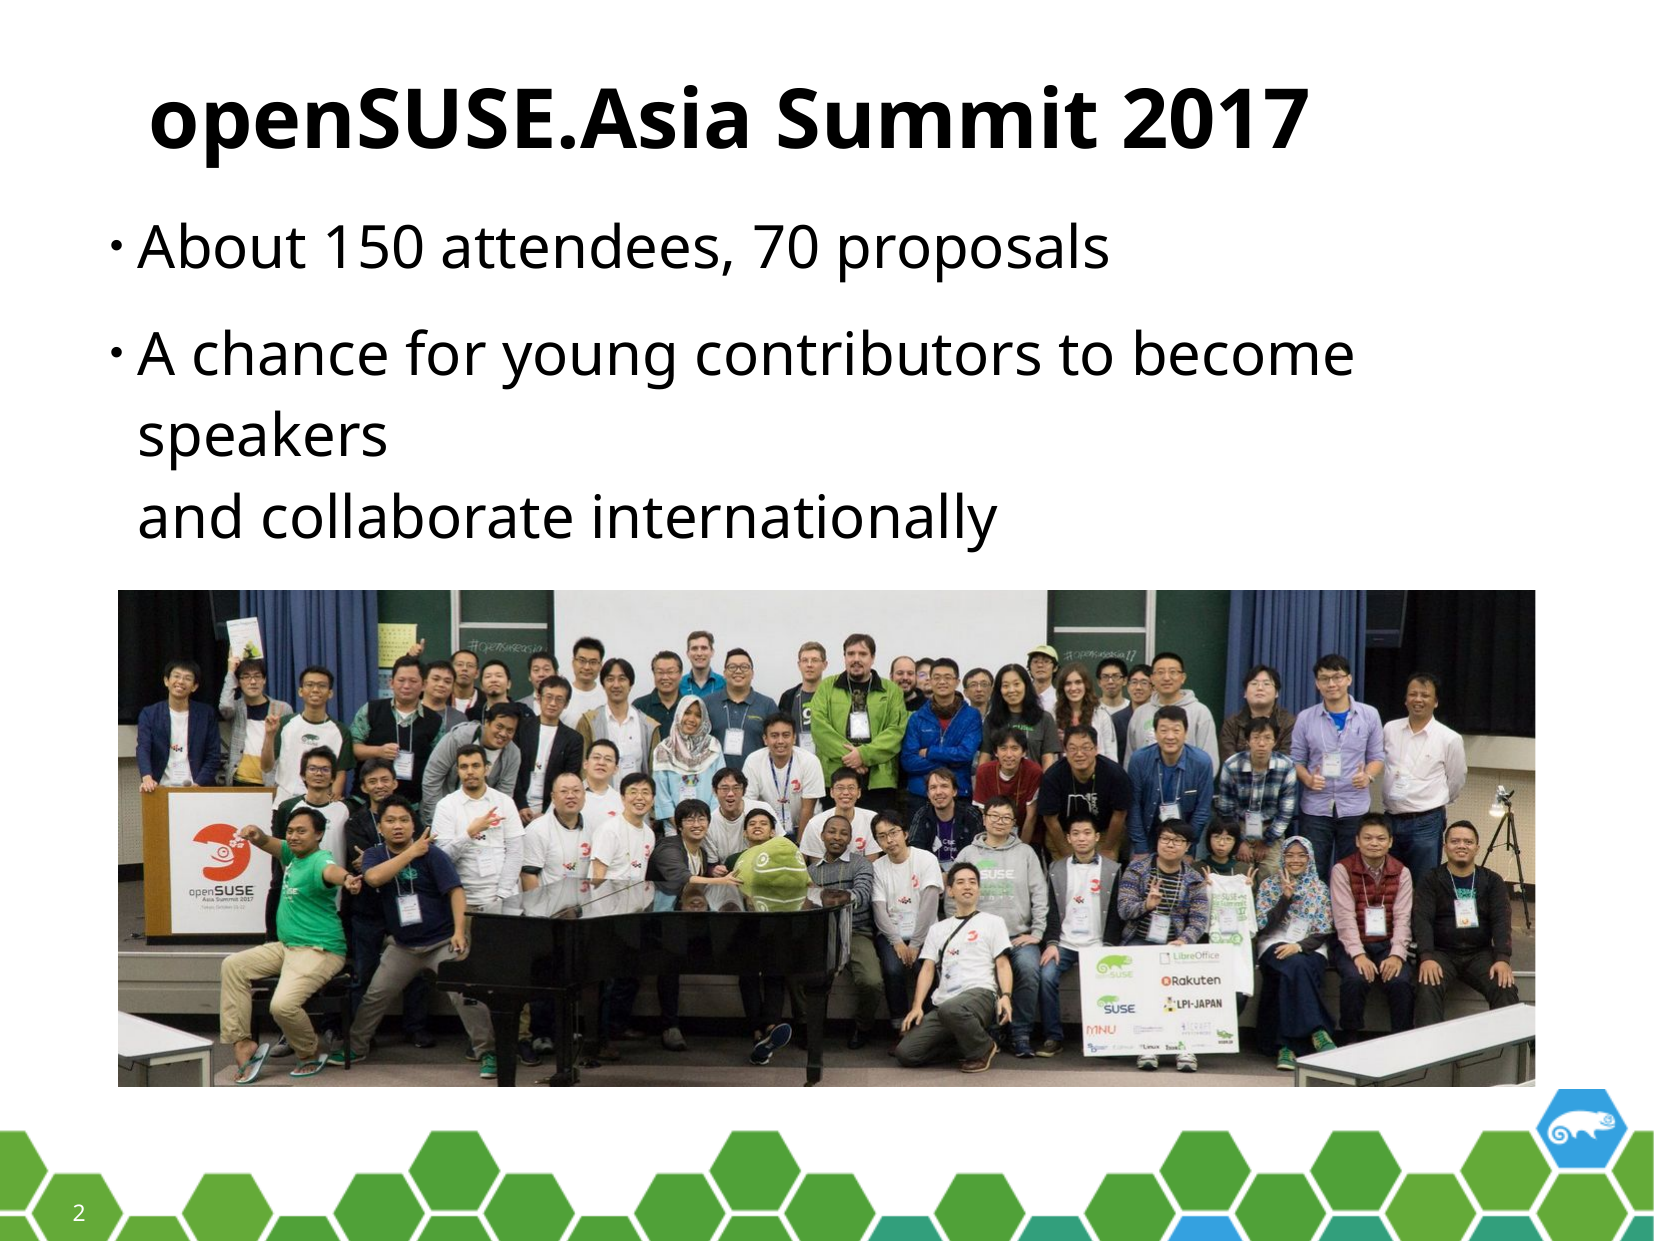

# openSUSE.Asia Summit 2017
About 150 attendees, 70 proposals
A chance for young contributors to become speakers
and collaborate internationally